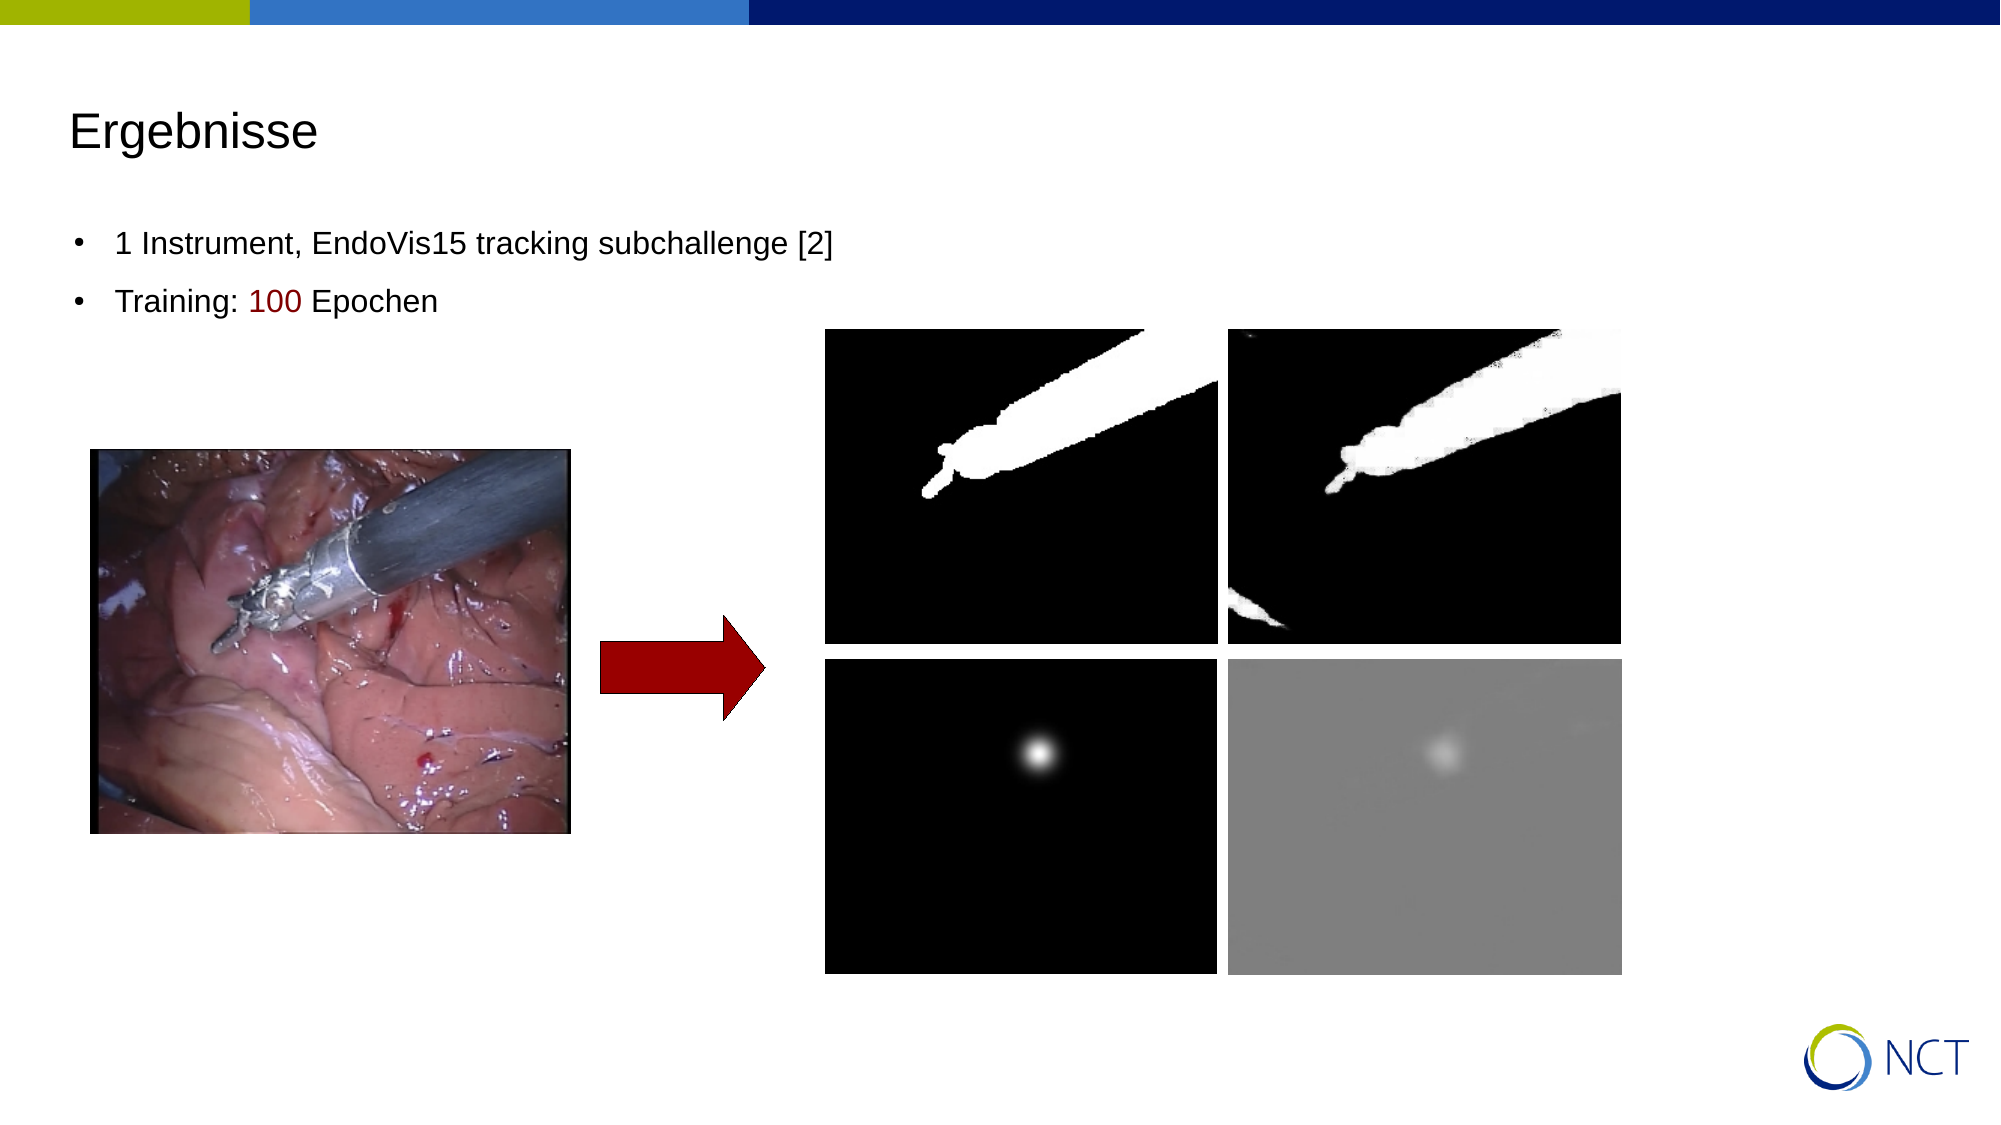

# Ergebnisse
1 Instrument, EndoVis15 tracking subchallenge [2]
Training: 100 Epochen